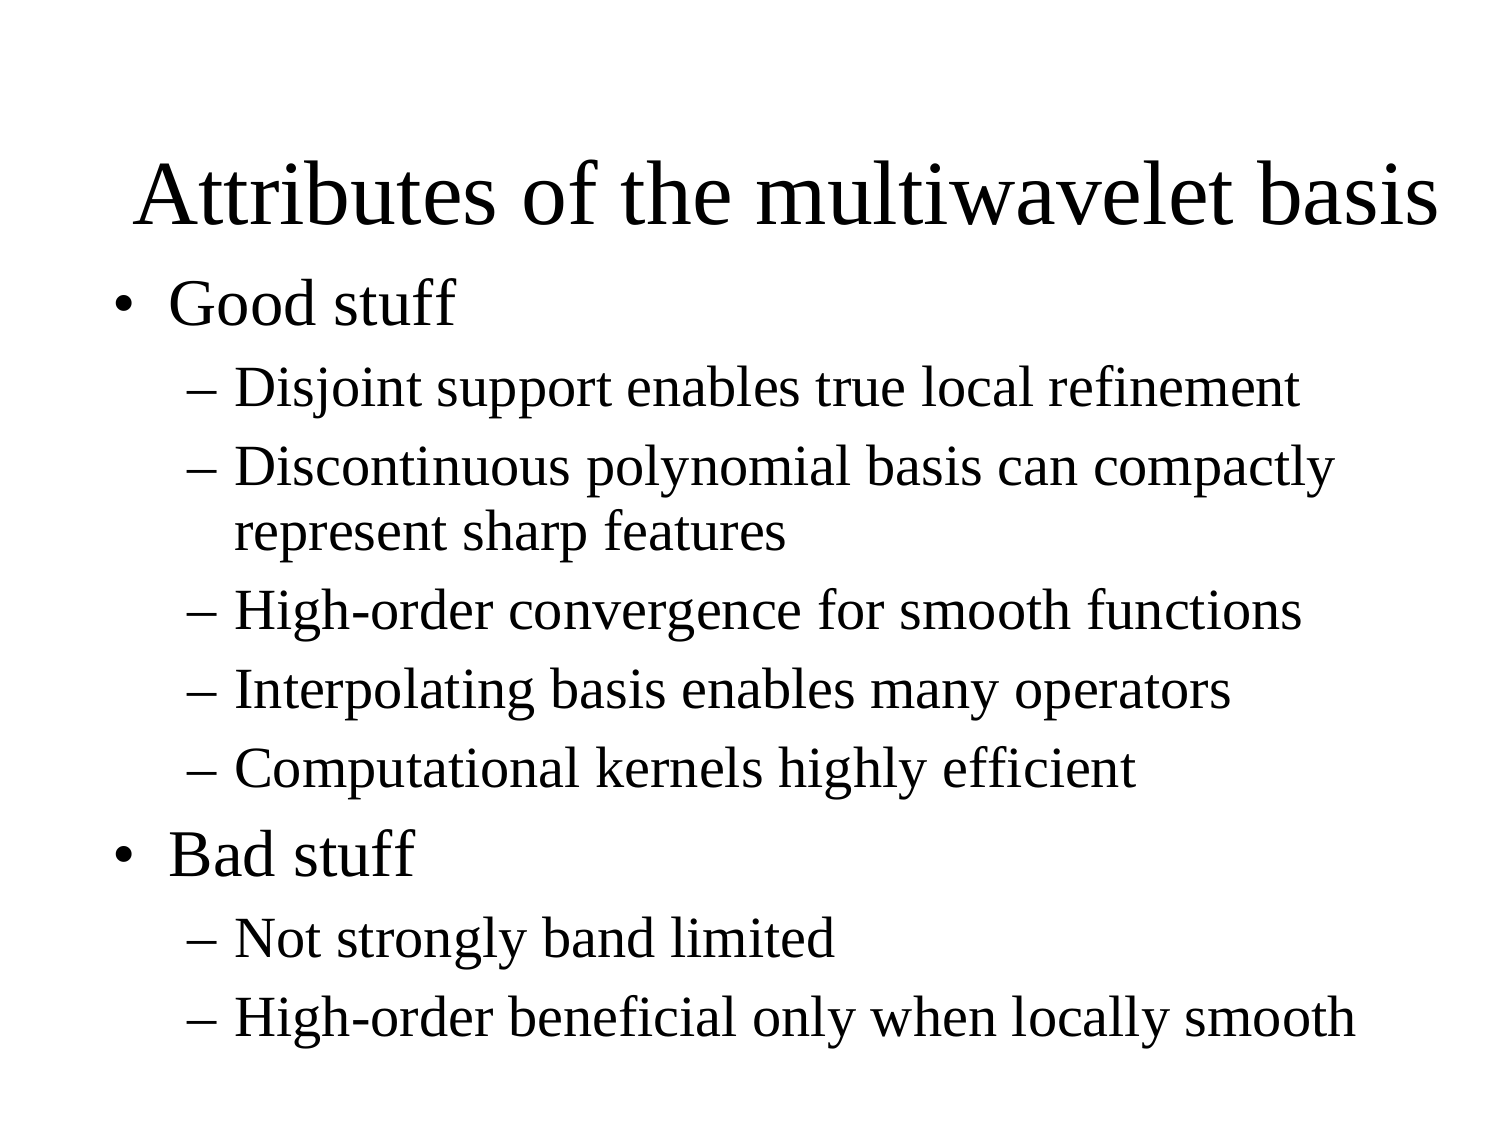

# Attributes of the multiwavelet basis
Good stuff
Disjoint support enables true local refinement
Discontinuous polynomial basis can compactly represent sharp features
High-order convergence for smooth functions
Interpolating basis enables many operators
Computational kernels highly efficient
Bad stuff
Not strongly band limited
High-order beneficial only when locally smooth